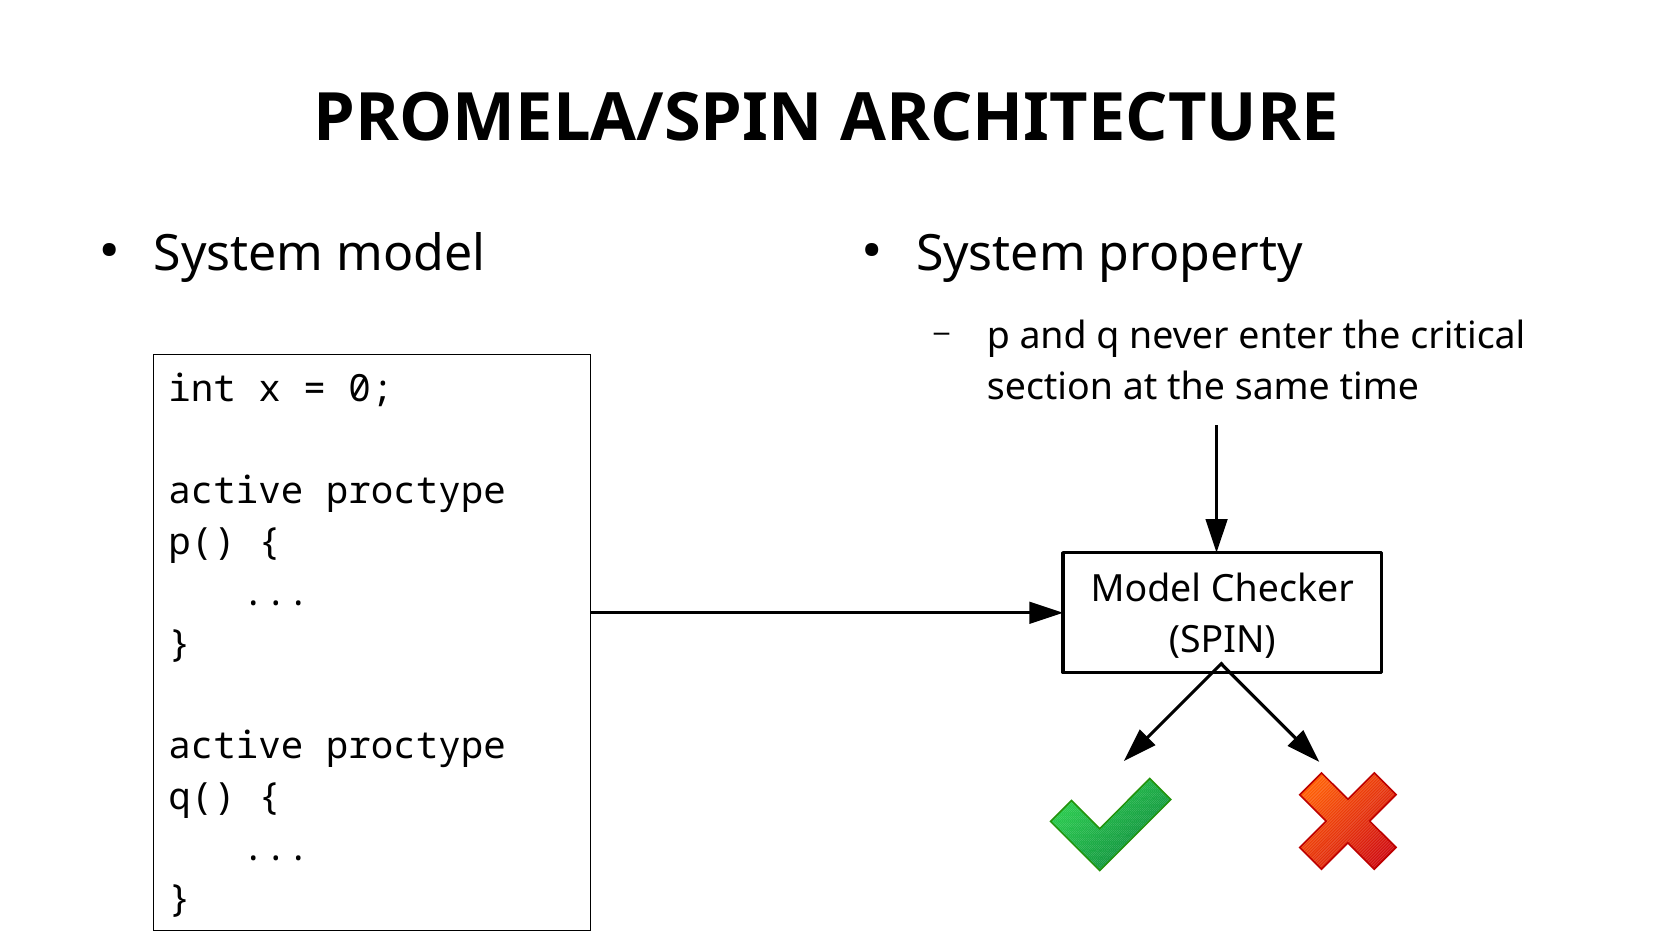

# PROMELA/SPIN ARCHITECTURE
System model
System property
p and q never enter the critical section at the same time
int x = 0;
active proctype p() {
	...
}
active proctype q() {
	...
}
Model Checker (SPIN)